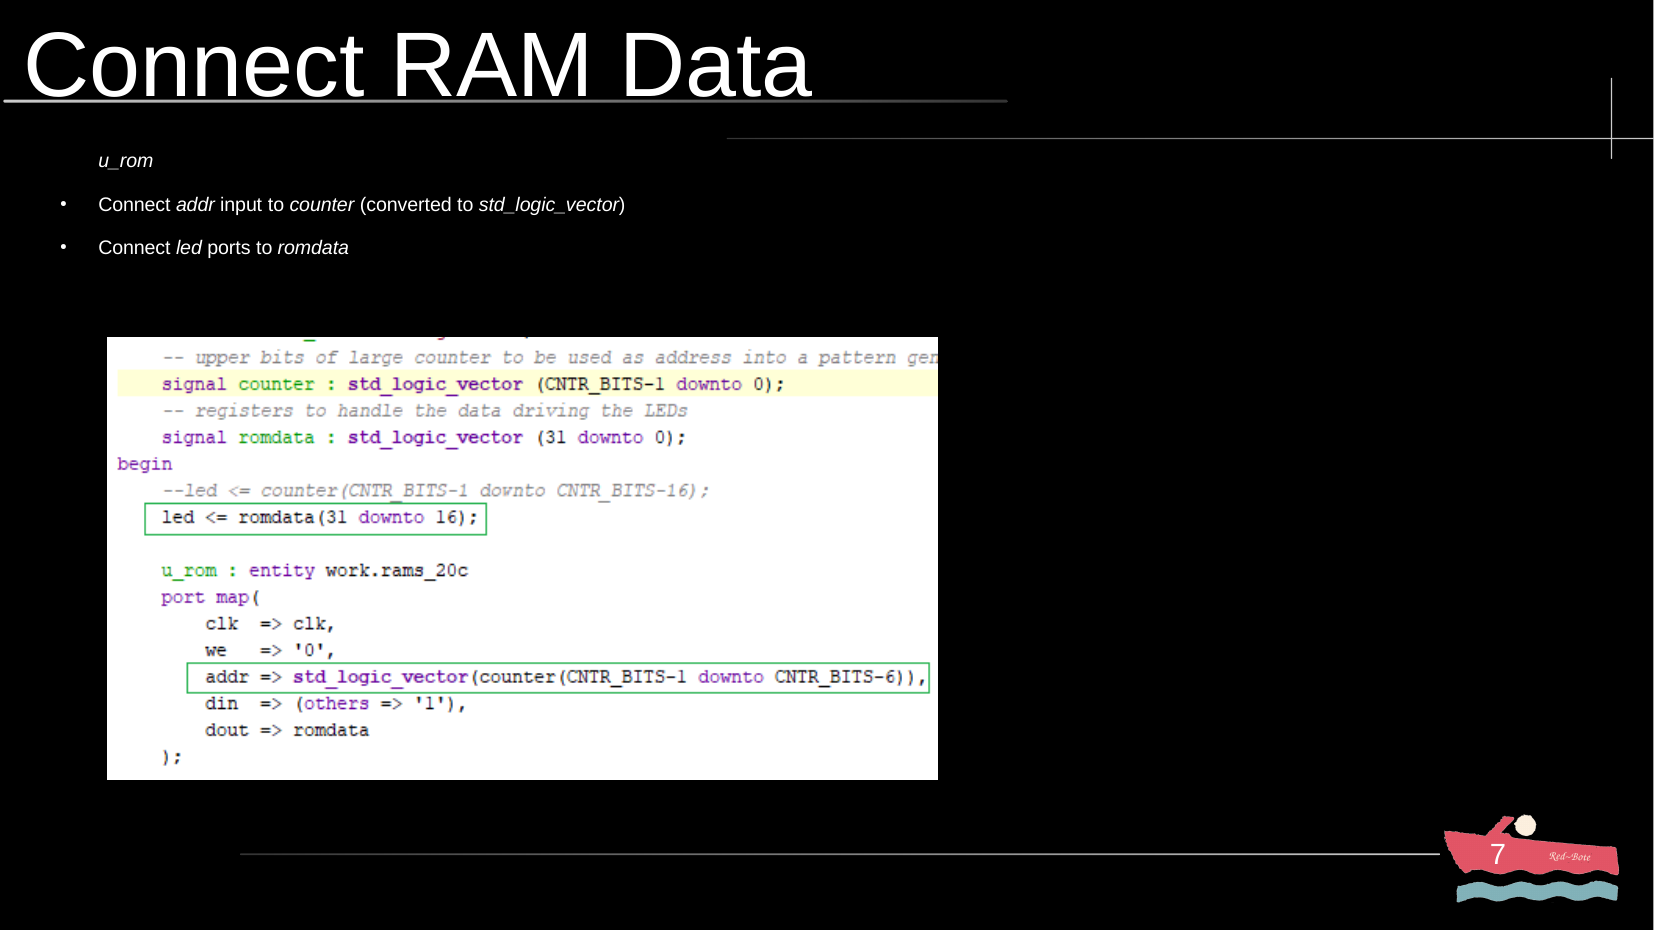

# Connect RAM Data
u_rom
Connect addr input to counter (converted to std_logic_vector)
Connect led ports to romdata
7